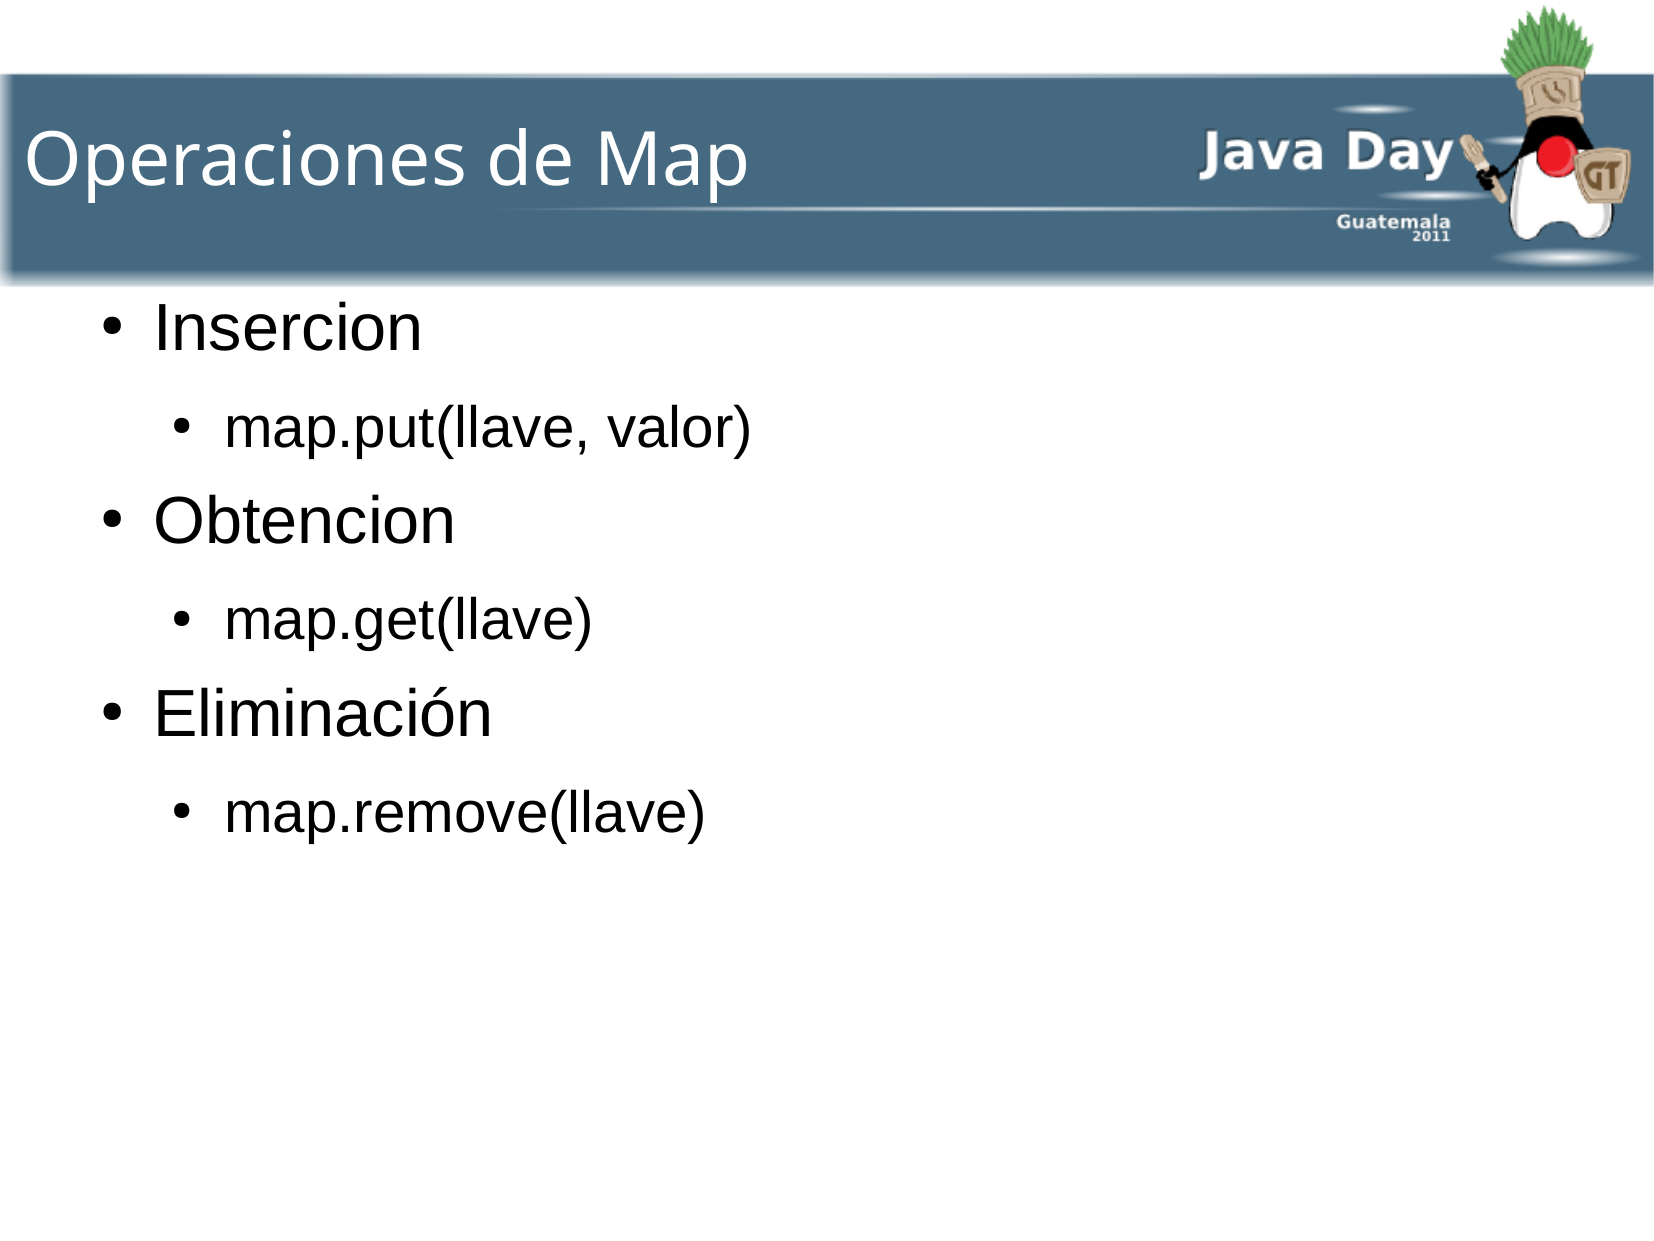

# Operaciones de Map
Insercion
map.put(llave, valor)
Obtencion
map.get(llave)
Eliminación
map.remove(llave)